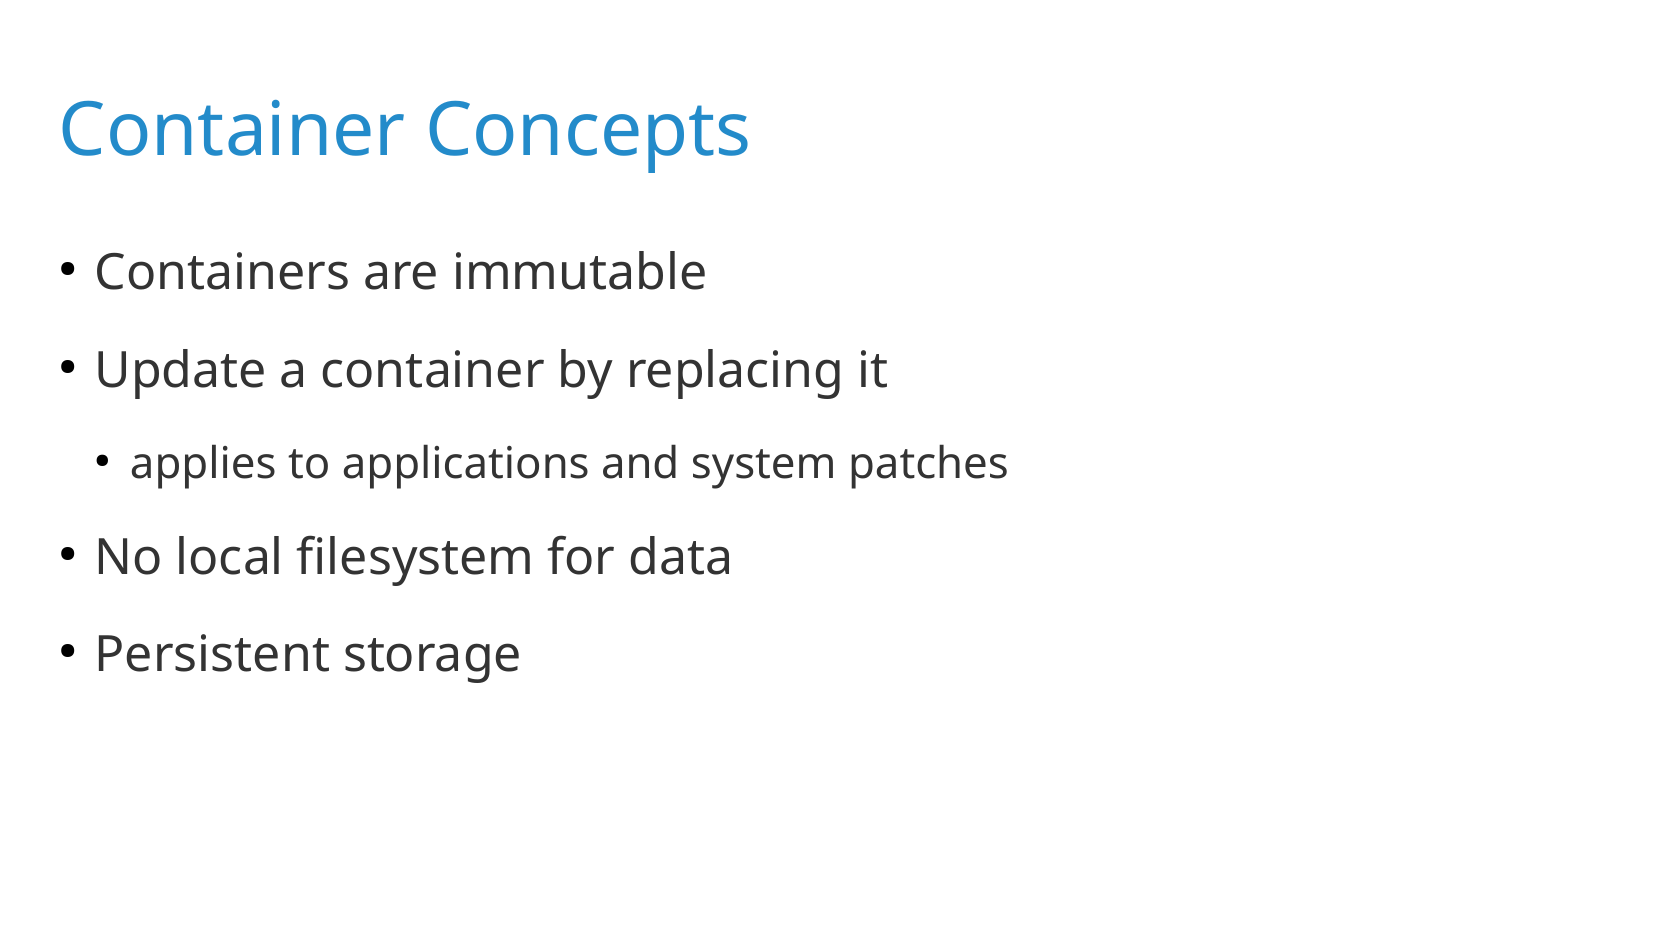

# Container Concepts
Containers are immutable
Update a container by replacing it
applies to applications and system patches
No local filesystem for data
Persistent storage